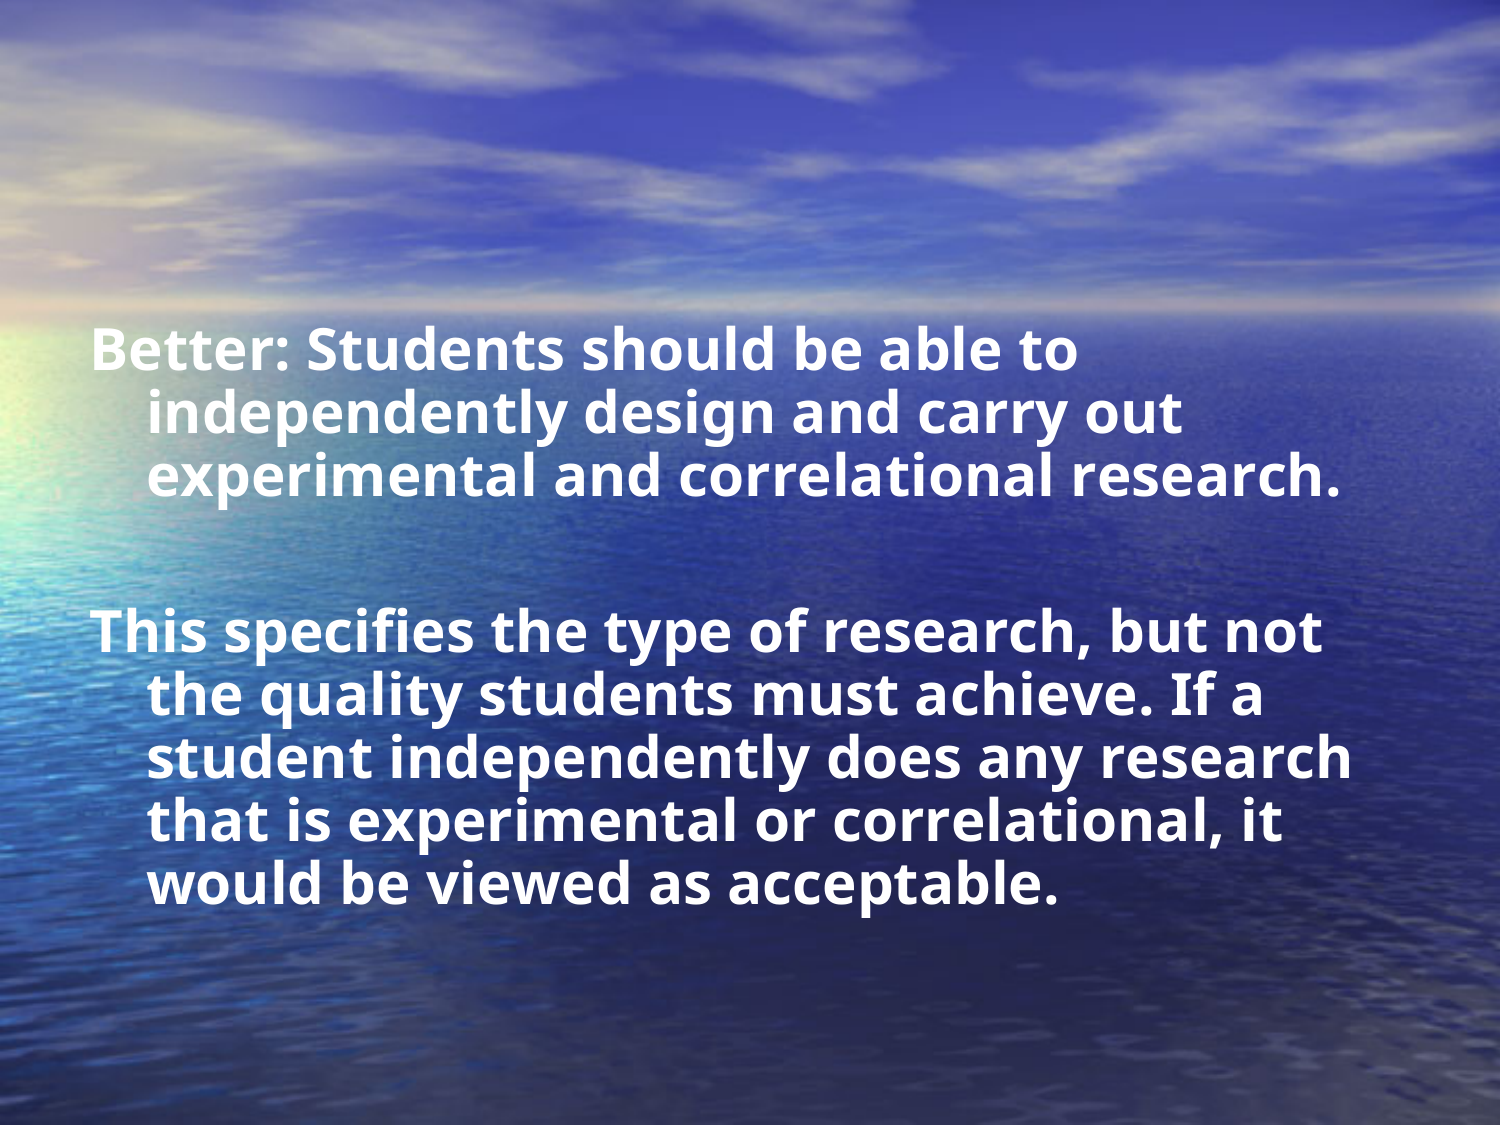

# Better: Students should be able to independently design and carry out experimental and correlational research.
This specifies the type of research, but not the quality students must achieve. If a student independently does any research that is experimental or correlational, it would be viewed as acceptable.